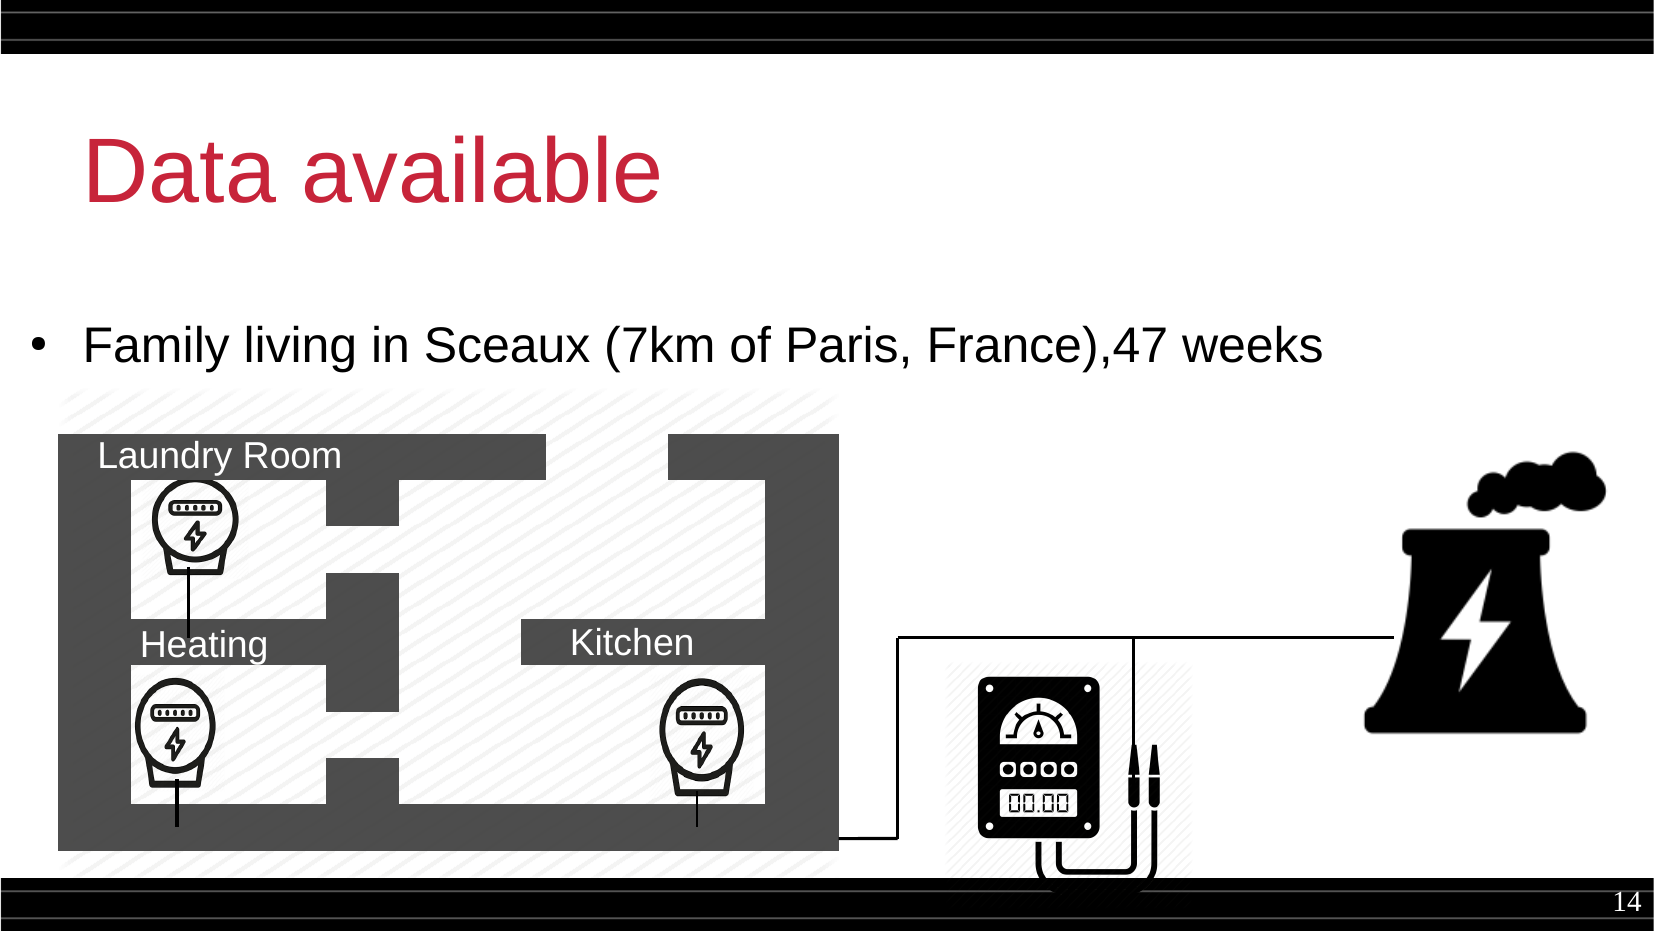

# Data available
Family living in Sceaux (7km of Paris, France),47 weeks
Laundry Room
Kitchen
Heating